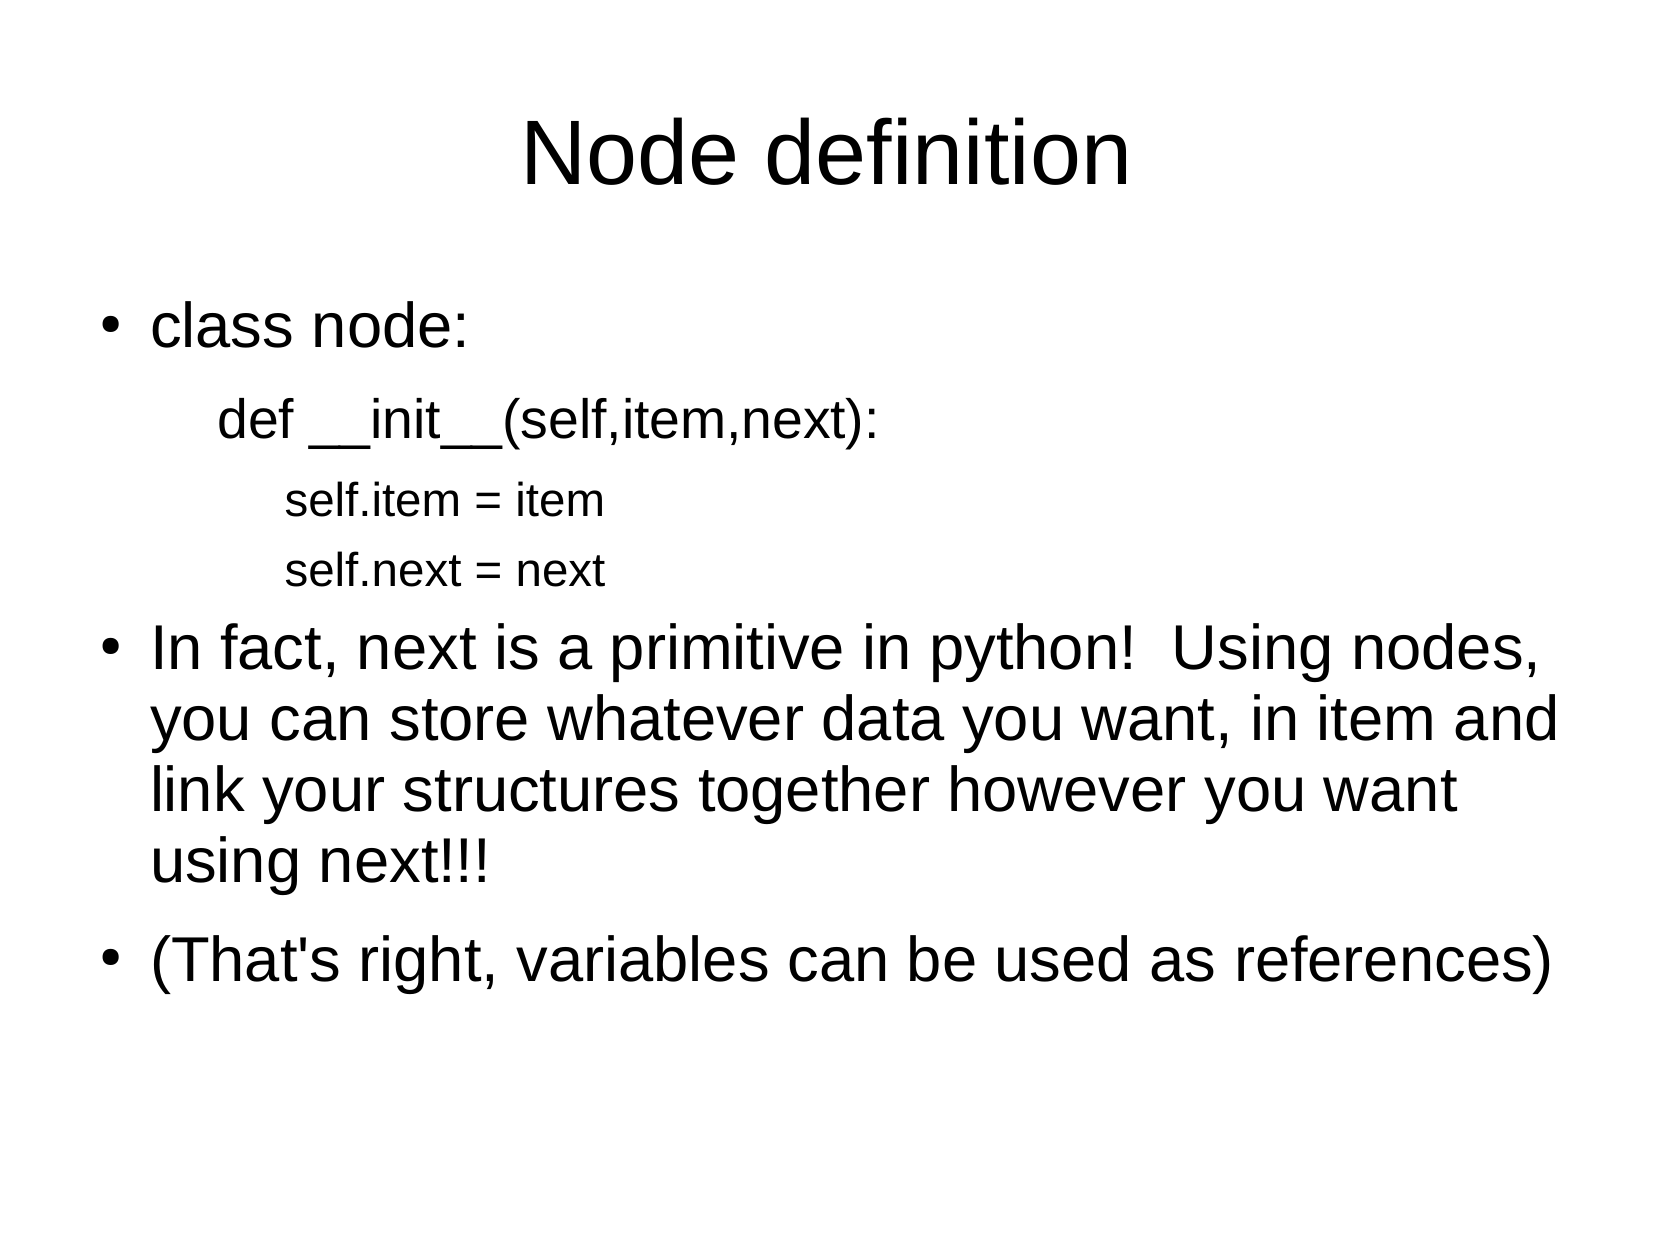

# Node definition
class node:
def __init__(self,item,next):
self.item = item
self.next = next
In fact, next is a primitive in python! Using nodes, you can store whatever data you want, in item and link your structures together however you want using next!!!
(That's right, variables can be used as references)